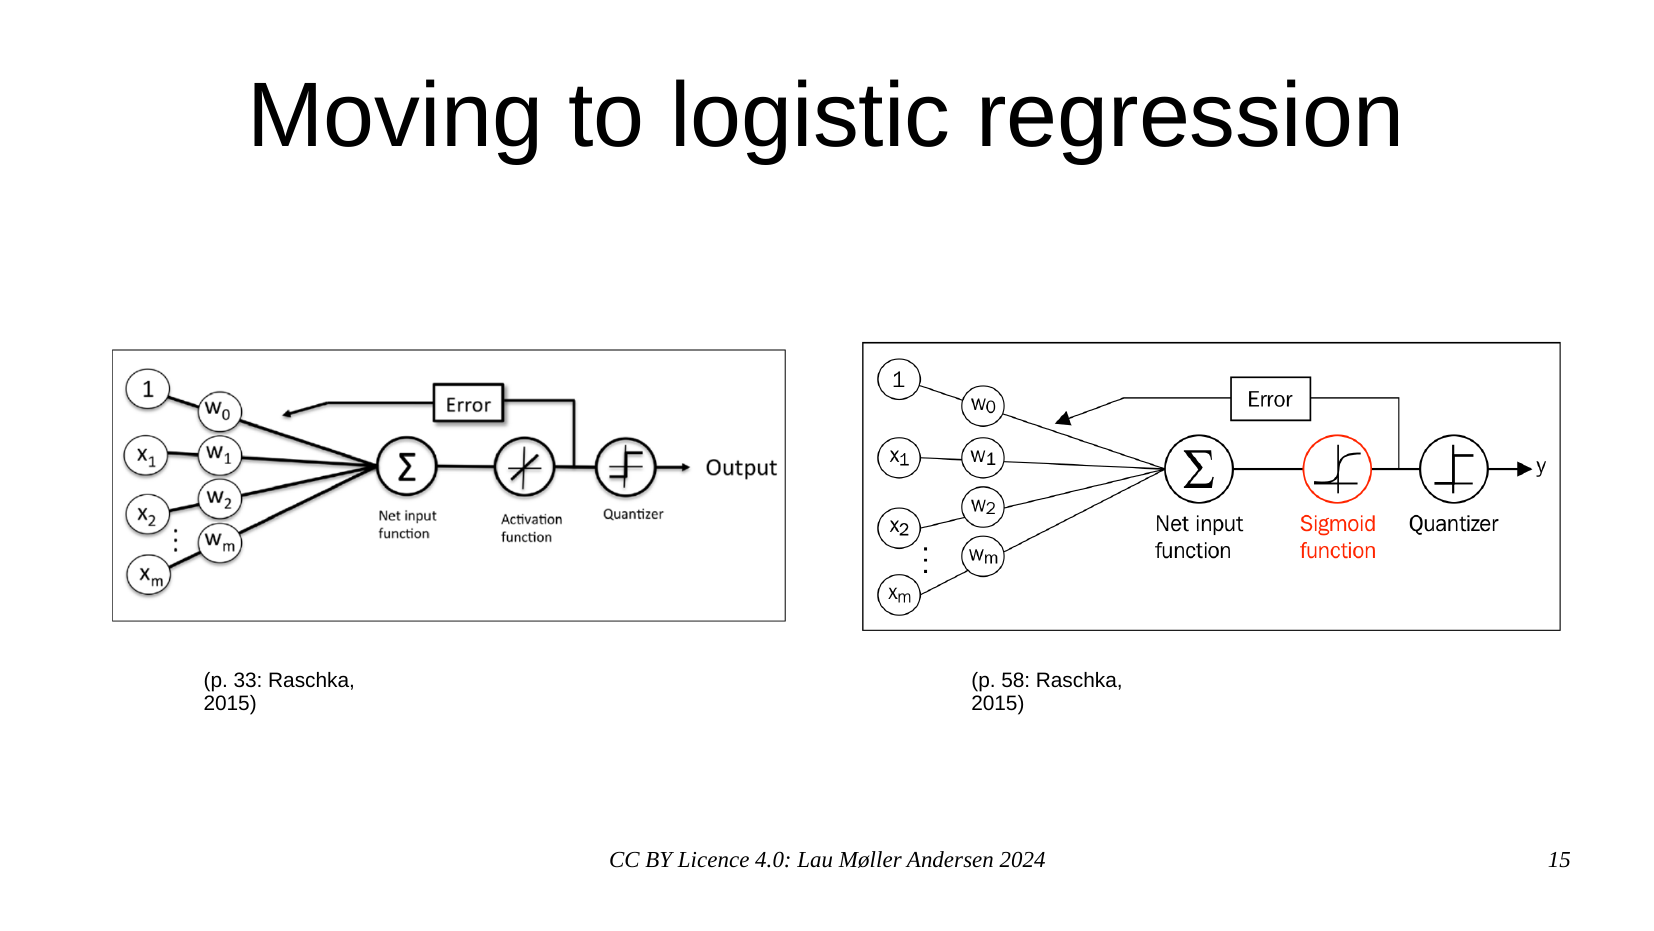

# Moving to logistic regression
(p. 33: Raschka, 2015)
(p. 58: Raschka, 2015)
CC BY Licence 4.0: Lau Møller Andersen 2024
15